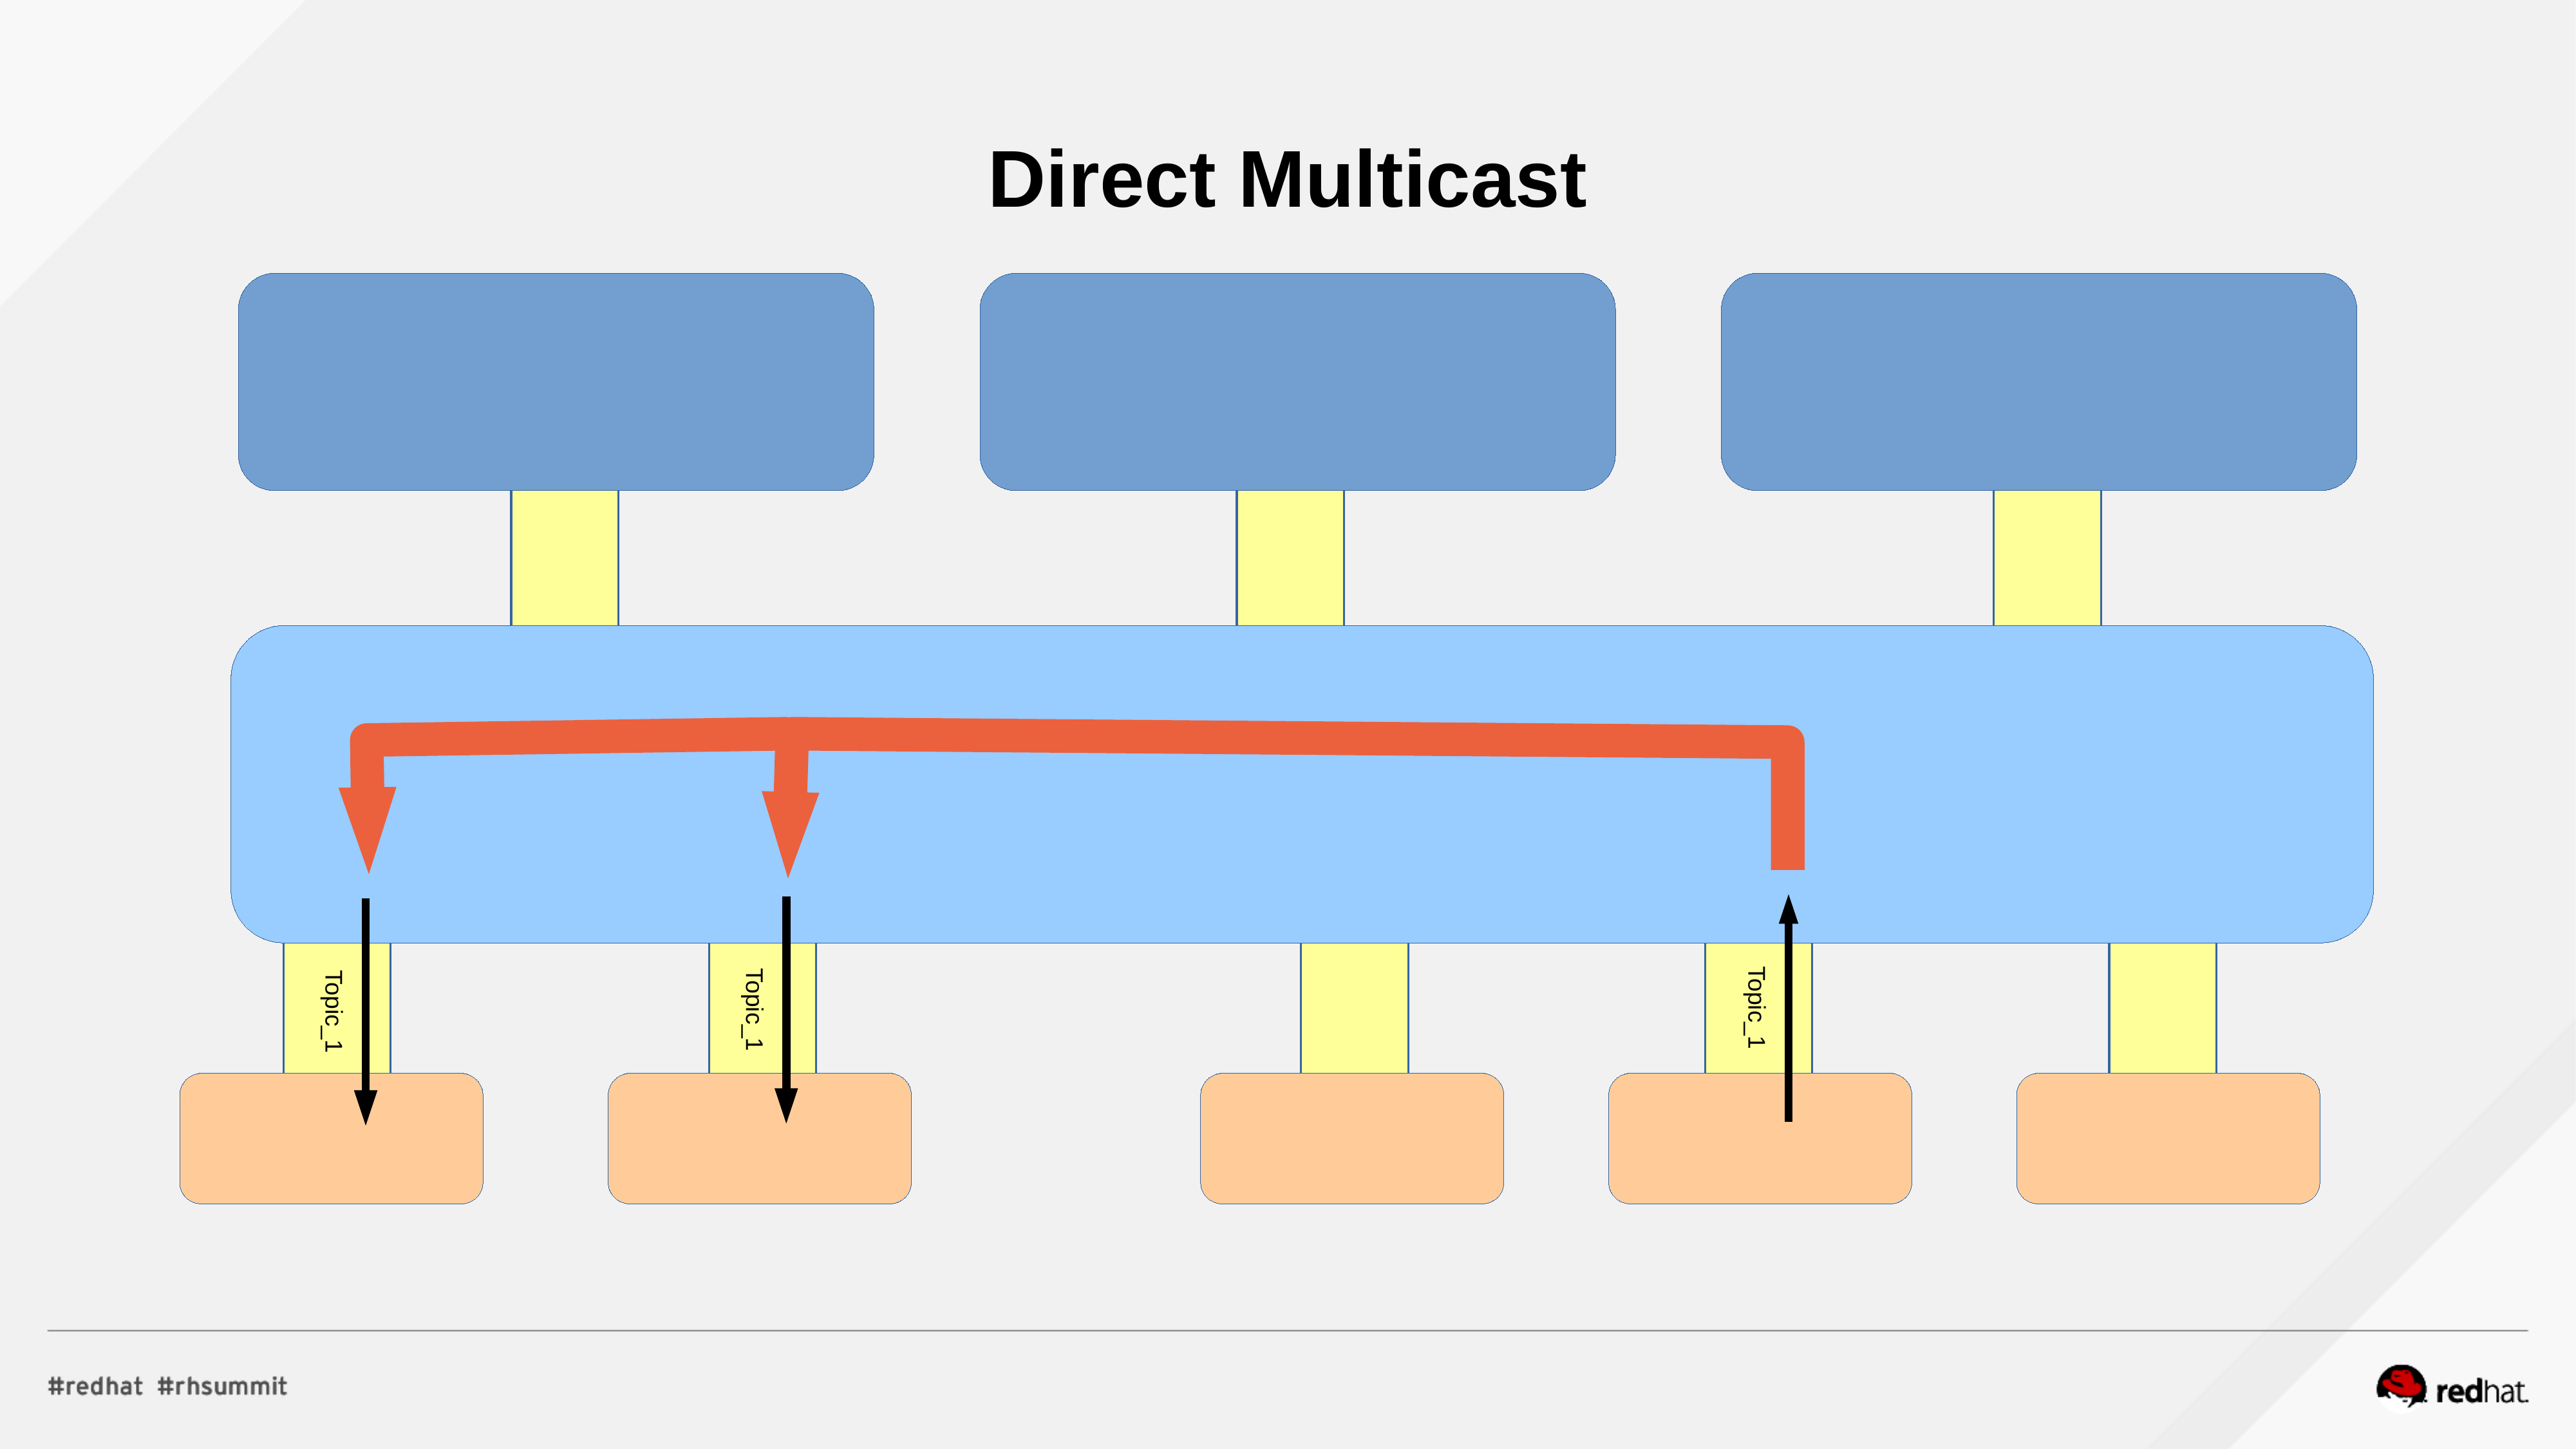

# Direct Multicast
Topic_1
Topic_1
Topic_1
Client